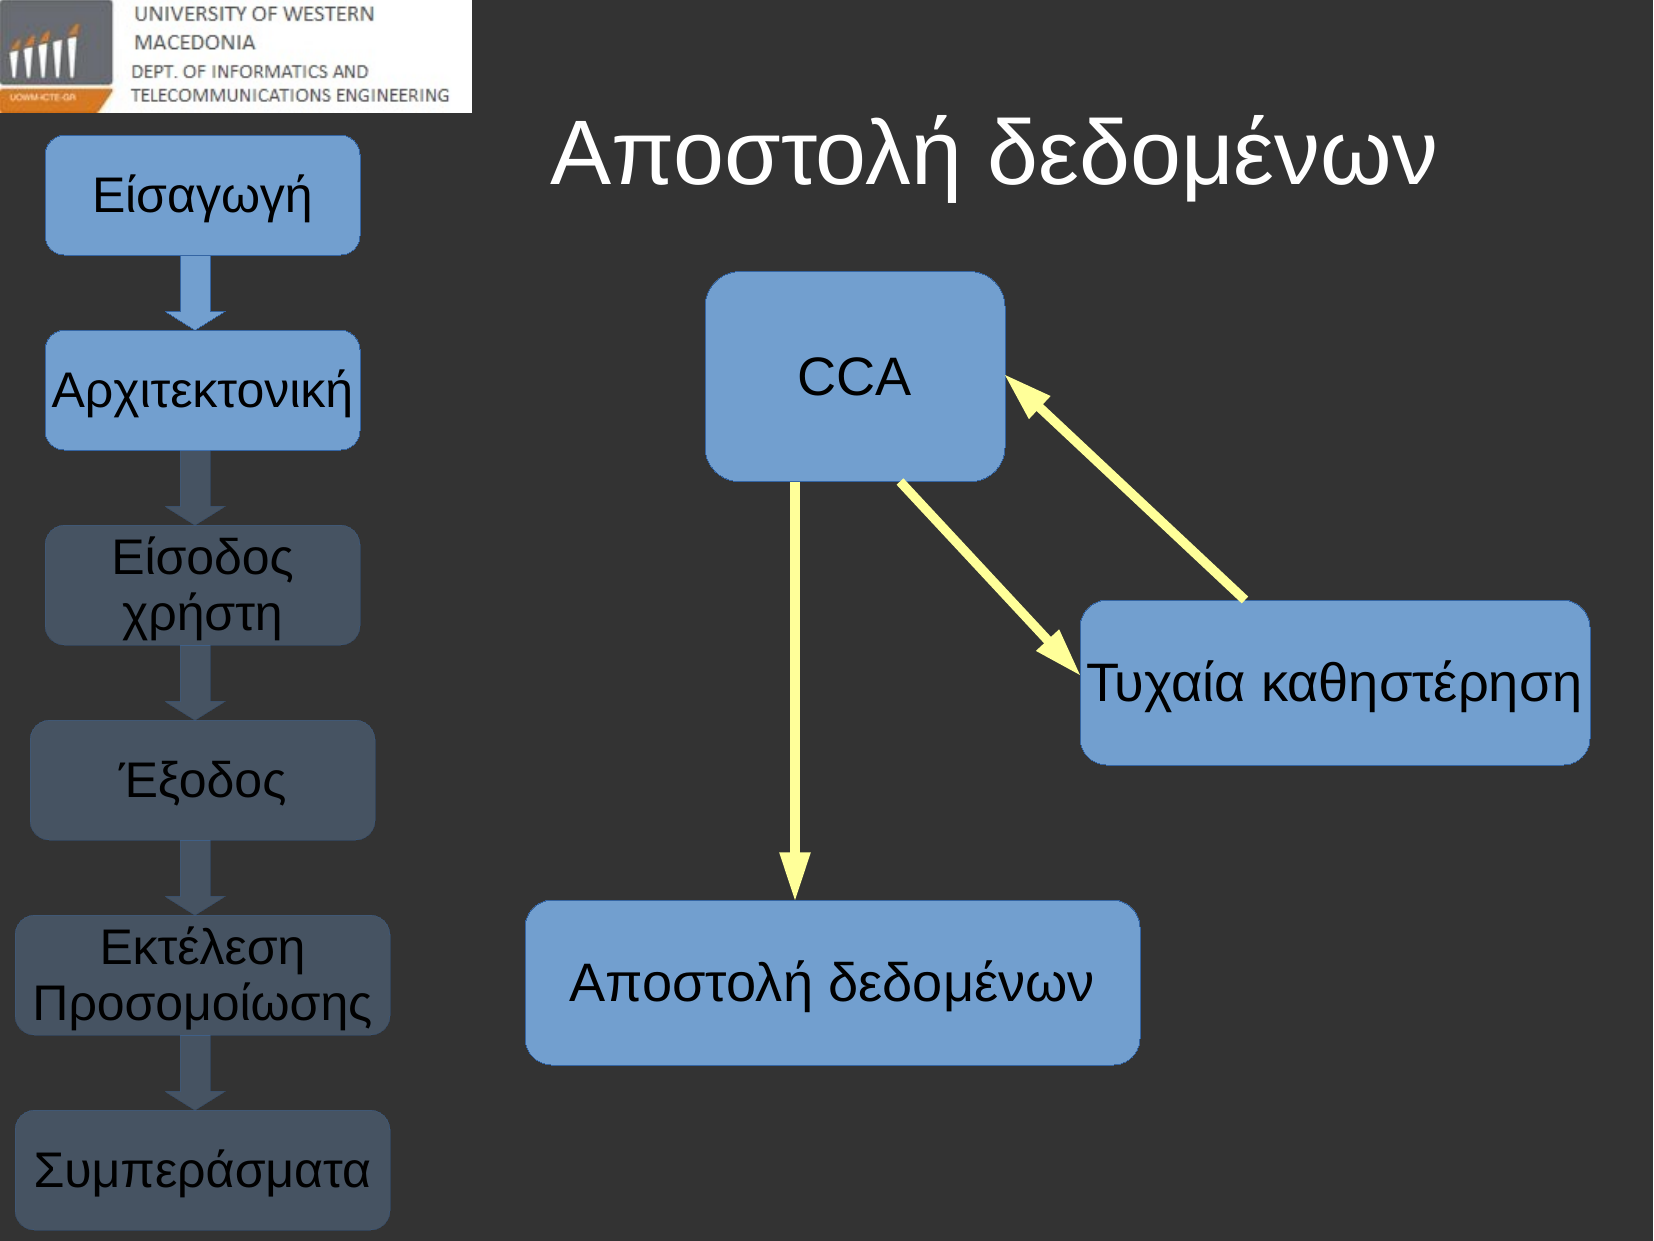

# Αποστολή δεδομένων
Είσαγωγή
CCA
Αρχιτεκτονική
Είσοδος
χρήστη
Τυχαία καθηστέρηση
Έξοδος
Αποστολή δεδομένων
Εκτέλεση
Προσομοίωσης
Συμπεράσματα